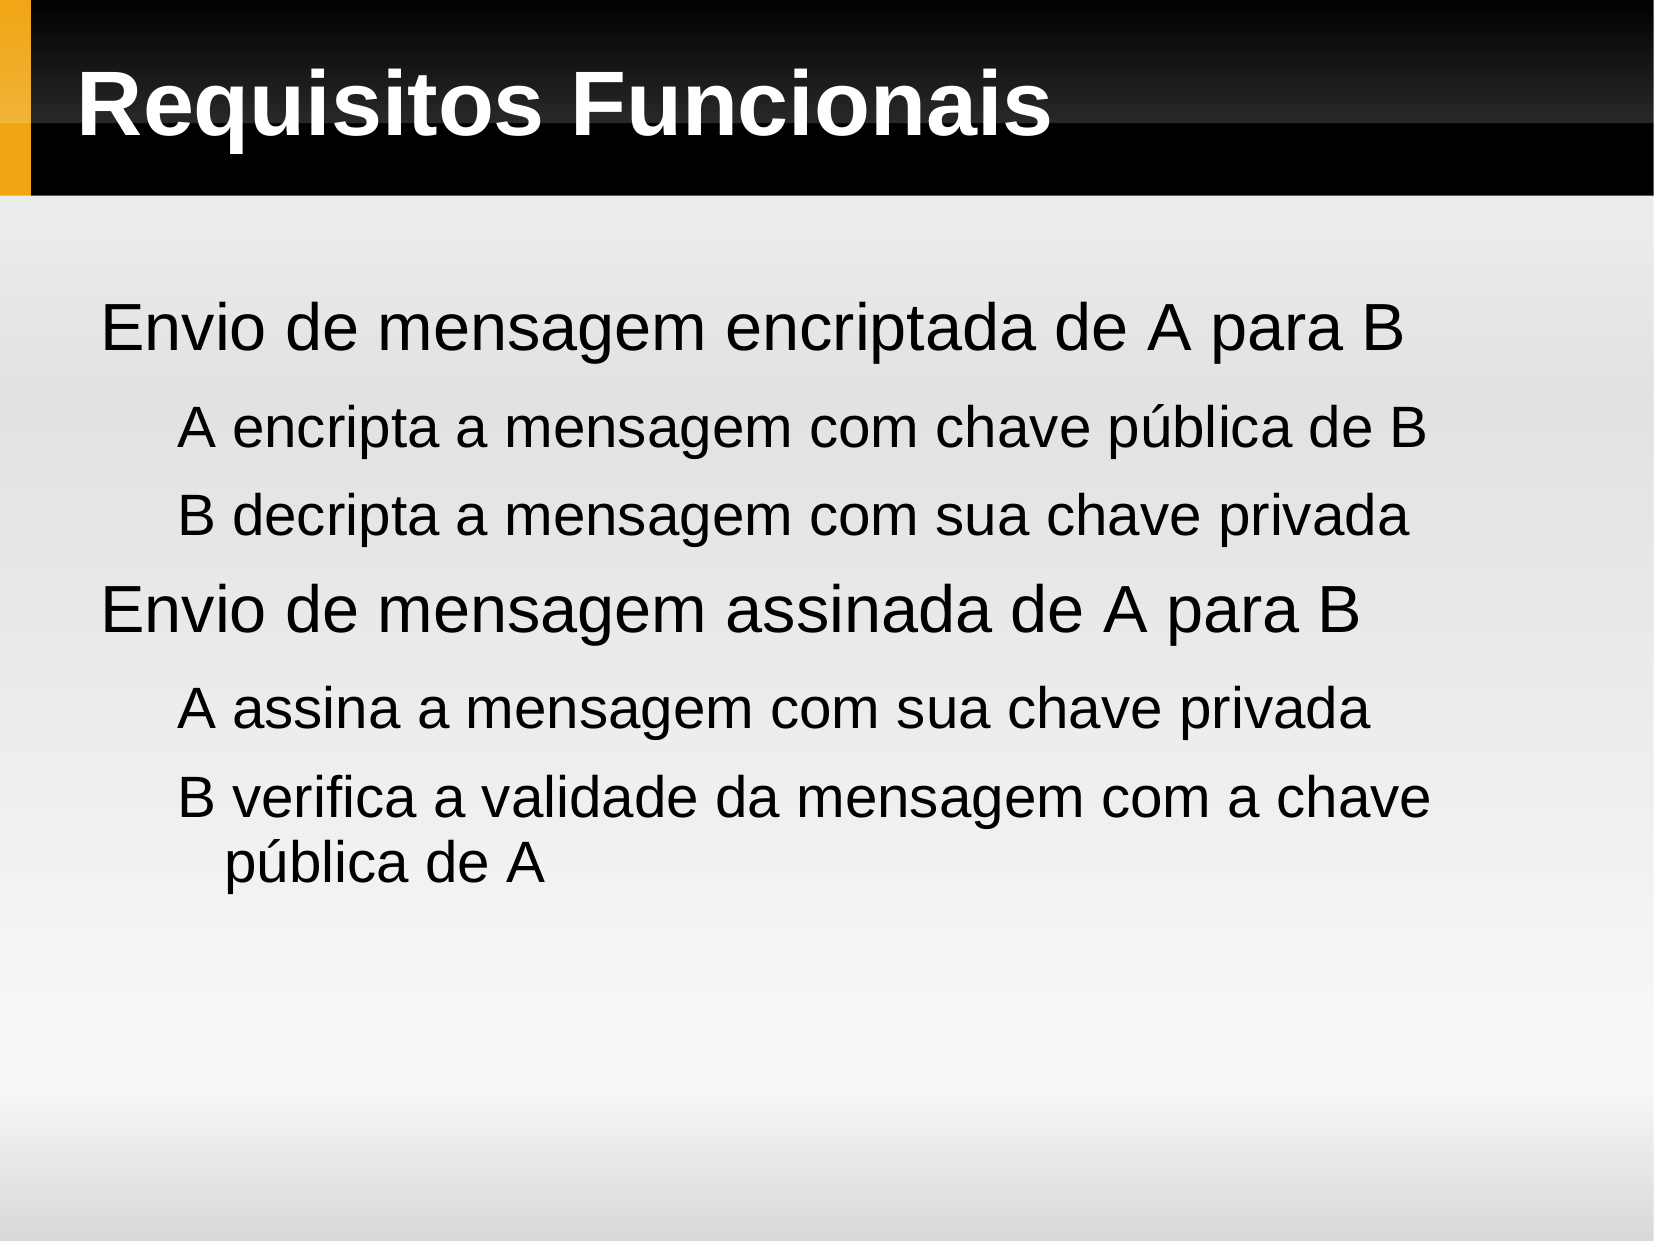

# Requisitos Funcionais
Envio de mensagem encriptada de A para B
A encripta a mensagem com chave pública de B
B decripta a mensagem com sua chave privada
Envio de mensagem assinada de A para B
A assina a mensagem com sua chave privada
B verifica a validade da mensagem com a chave pública de A